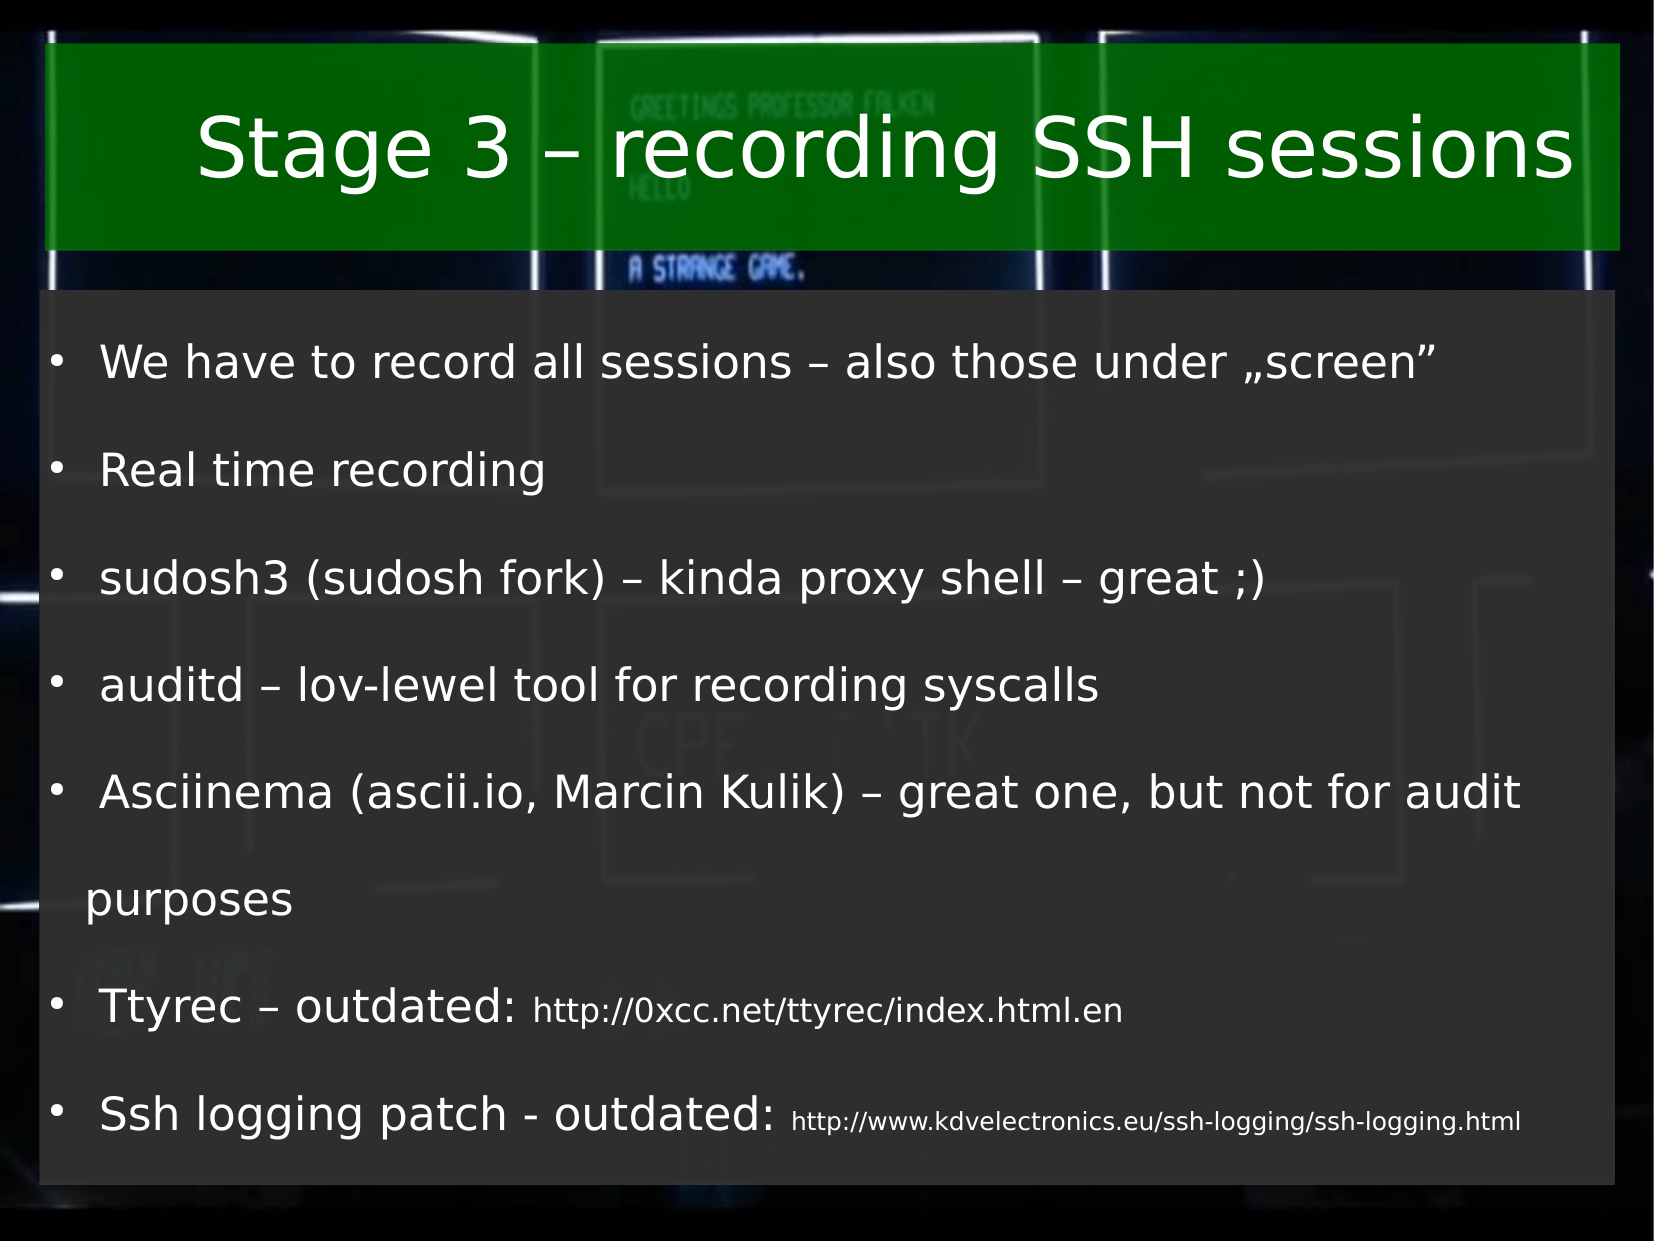

# Stage 3 – recording SSH sessions
 We have to record all sessions – also those under „screen”
 Real time recording
 sudosh3 (sudosh fork) – kinda proxy shell – great ;)
 auditd – lov-lewel tool for recording syscalls
 Asciinema (ascii.io, Marcin Kulik) – great one, but not for audit purposes
 Ttyrec – outdated: http://0xcc.net/ttyrec/index.html.en
 Ssh logging patch - outdated: http://www.kdvelectronics.eu/ssh-logging/ssh-logging.html